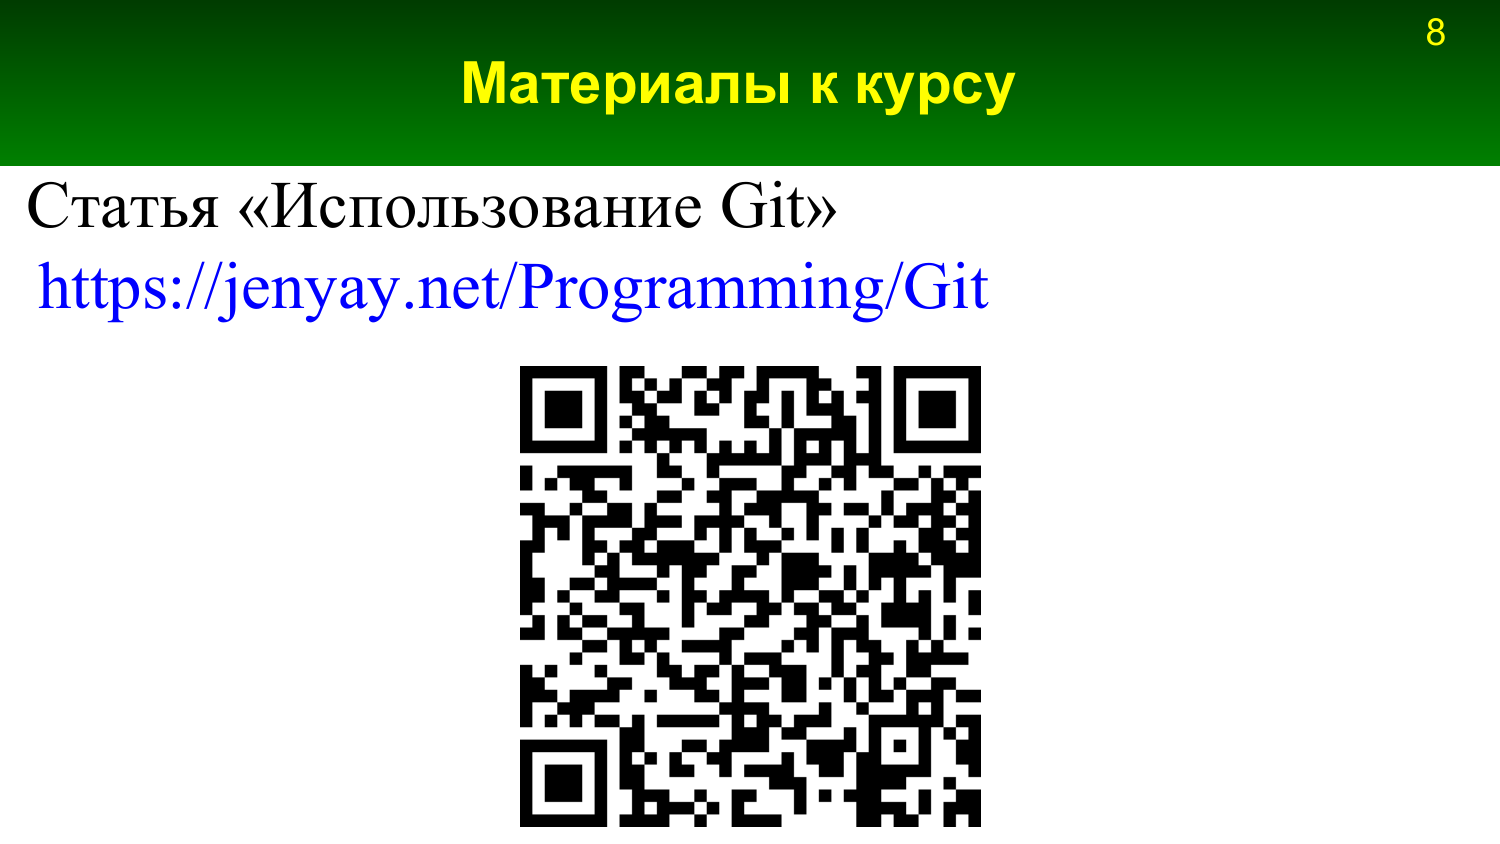

# Материалы к курсу
Статья «Использование Git»
https://jenyay.net/Programming/Git